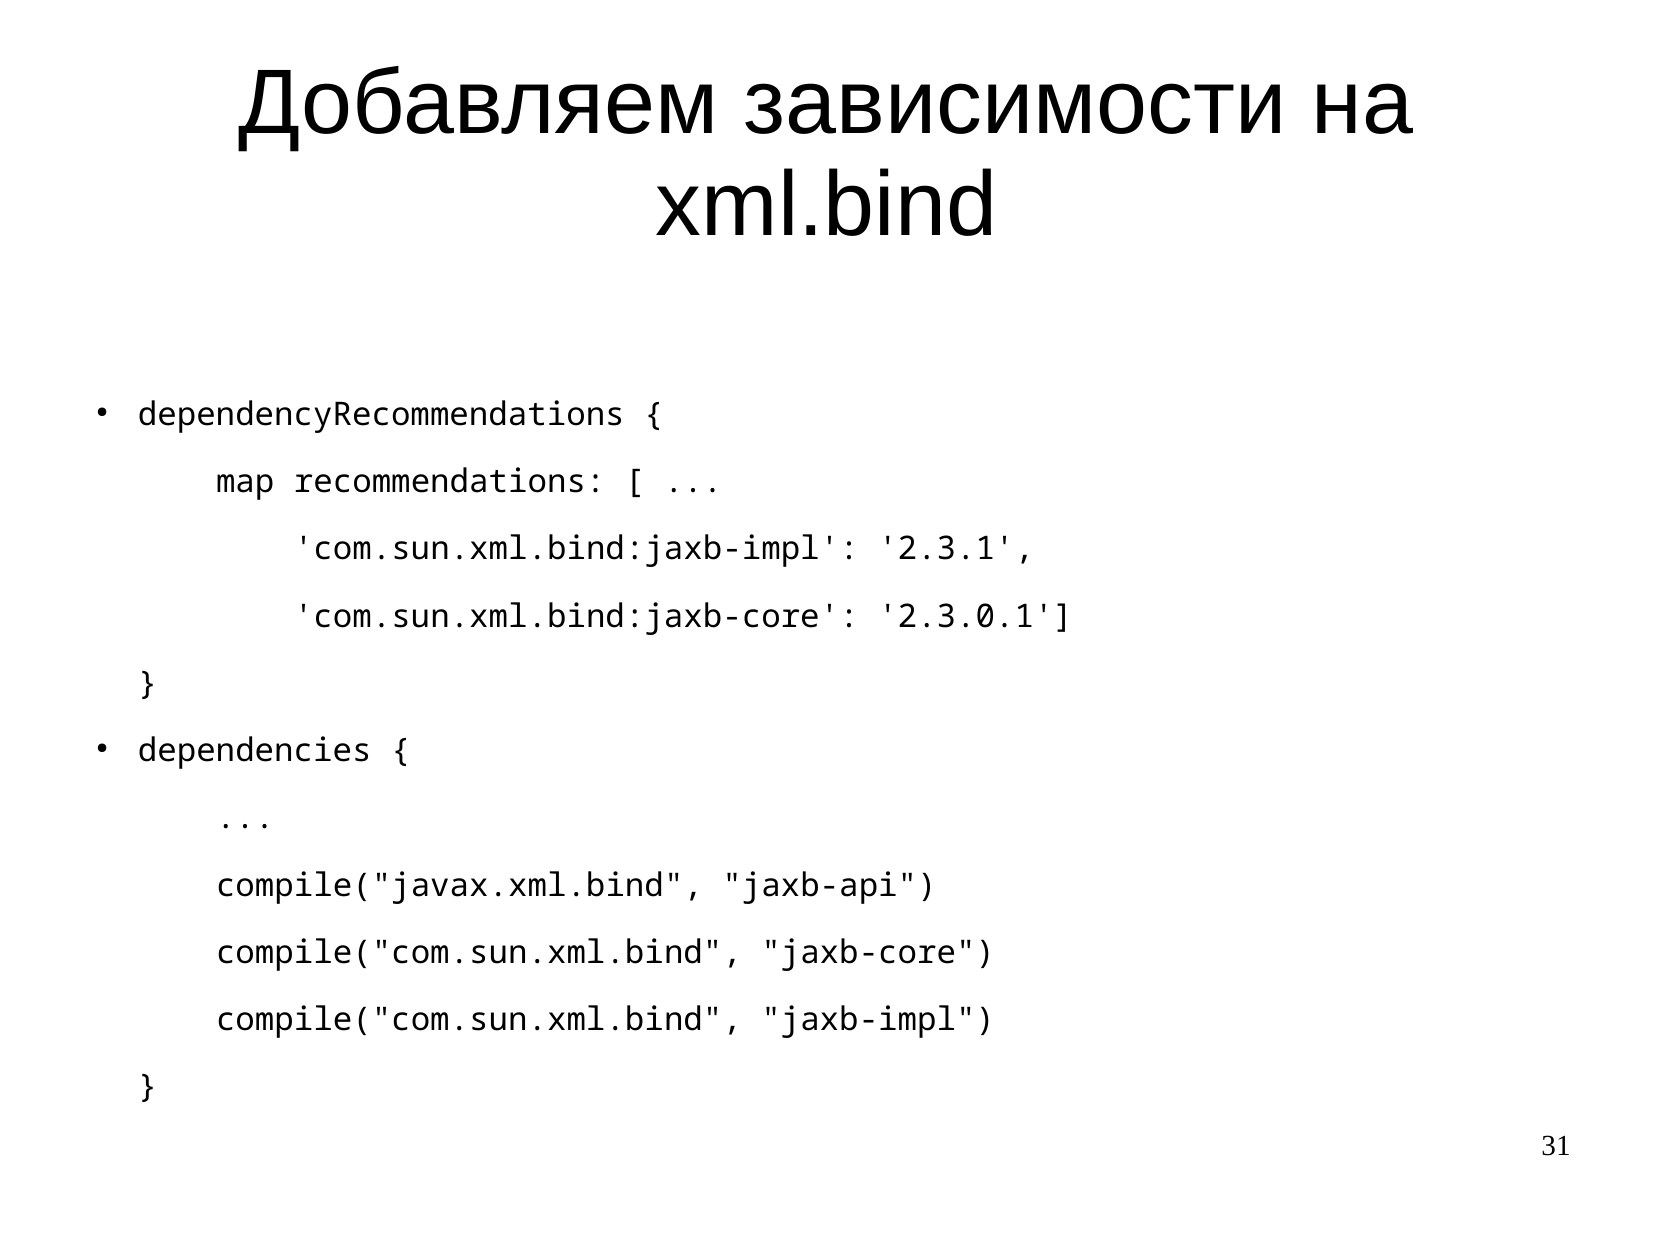

# Добавляем зависимости на xml.bind
dependencyRecommendations {
 map recommendations: [ ...
 'com.sun.xml.bind:jaxb-impl': '2.3.1',
 'com.sun.xml.bind:jaxb-core': '2.3.0.1']
}
dependencies {
 ...
 compile("javax.xml.bind", "jaxb-api")
 compile("com.sun.xml.bind", "jaxb-core")
 compile("com.sun.xml.bind", "jaxb-impl")
}
31